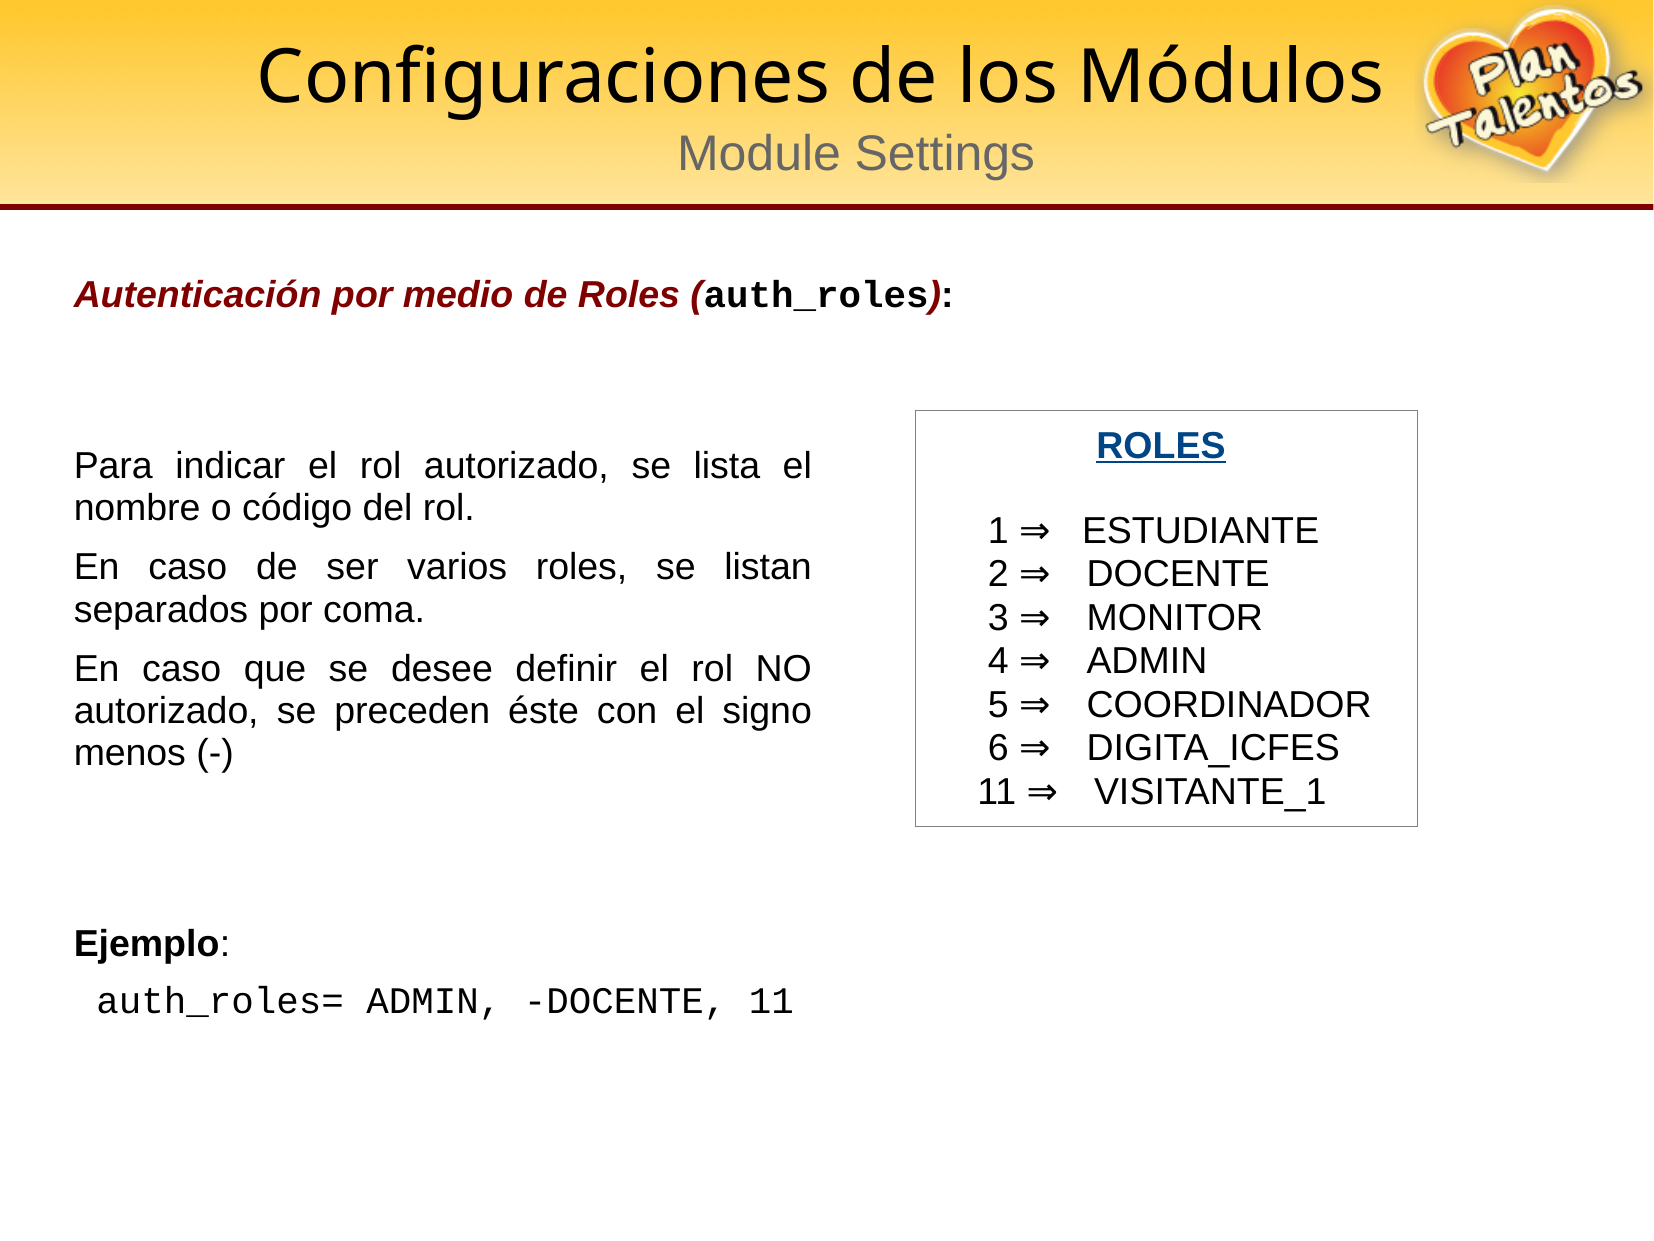

# Configuraciones de los Módulos
Module Settings
Autenticación por medio de Roles (auth_roles):
ROLES
 1 ⇒ ESTUDIANTE
 2 ⇒ DOCENTE
 3 ⇒ MONITOR
 4 ⇒ ADMIN
 5 ⇒ COORDINADOR
 6 ⇒ DIGITA_ICFES
11 ⇒ VISITANTE_1
Para indicar el rol autorizado, se lista el nombre o código del rol.
En caso de ser varios roles, se listan separados por coma.
En caso que se desee definir el rol NO autorizado, se preceden éste con el signo menos (-)
Ejemplo:
 auth_roles= ADMIN, -DOCENTE, 11